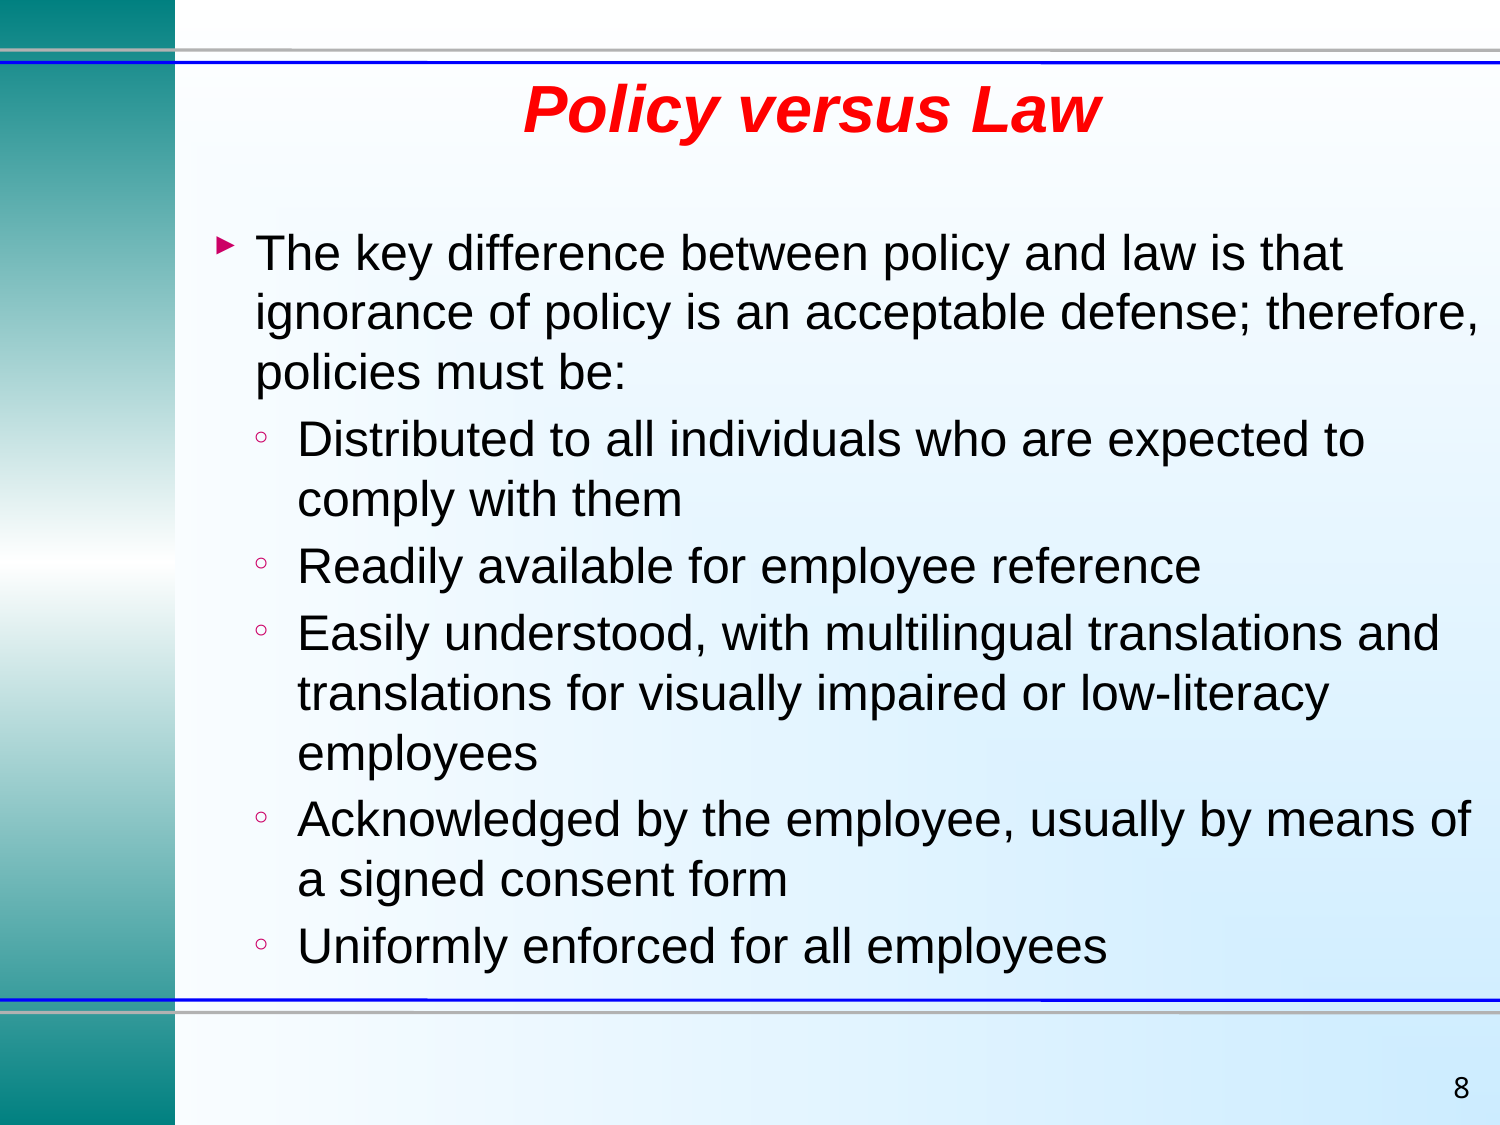

Policy versus Law
The key difference between policy and law is that ignorance of policy is an acceptable defense; therefore, policies must be:
Distributed to all individuals who are expected to comply with them
Readily available for employee reference
Easily understood, with multilingual translations and translations for visually impaired or low-literacy employees
Acknowledged by the employee, usually by means of a signed consent form
Uniformly enforced for all employees